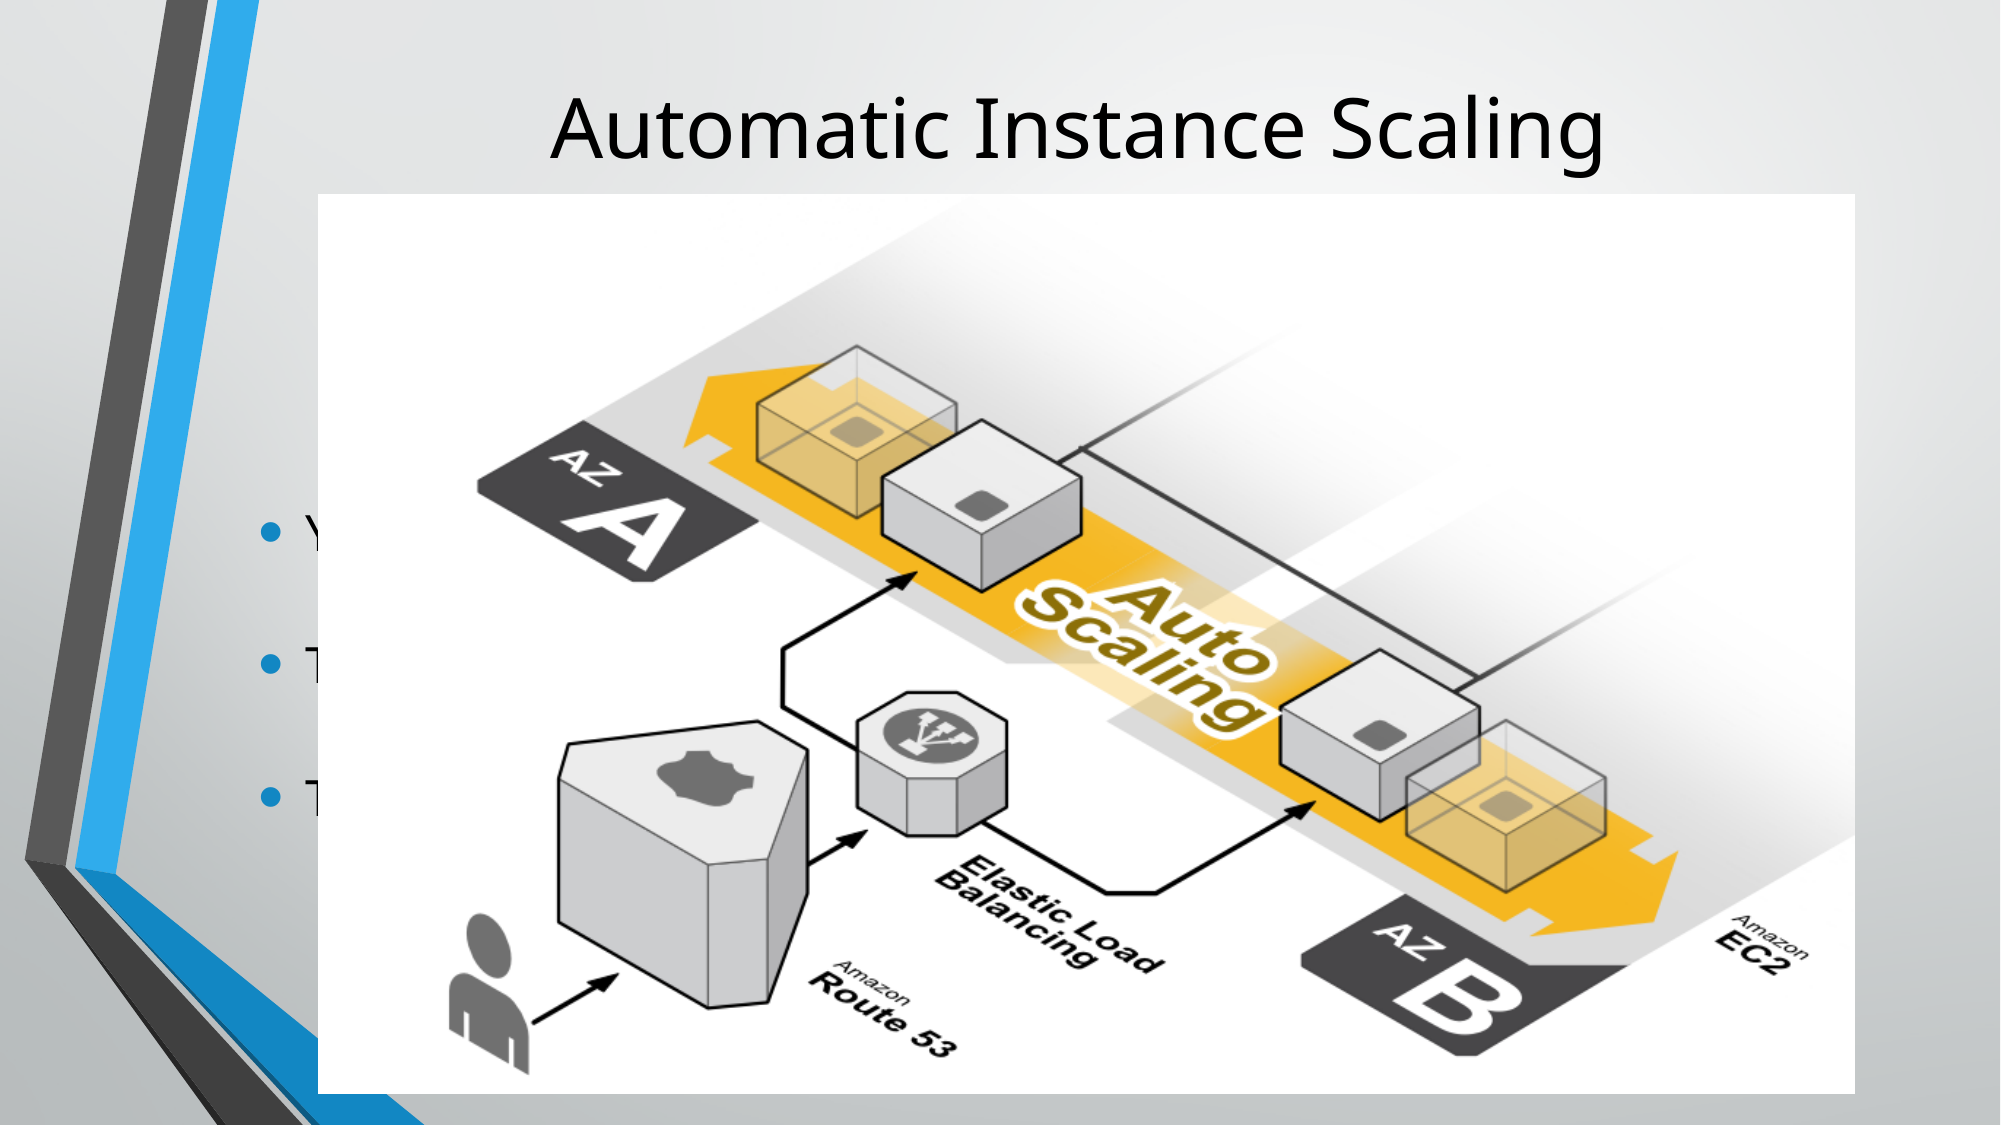

# Automatic Instance Scaling
You can adapt the number of running instances to match your load, with time- or load-based auto scaling.
The instances in your pool can vary in size, letting you scale gradually or quickly.
This allows you to handle load spikes and save money by only using exactly what is needed.